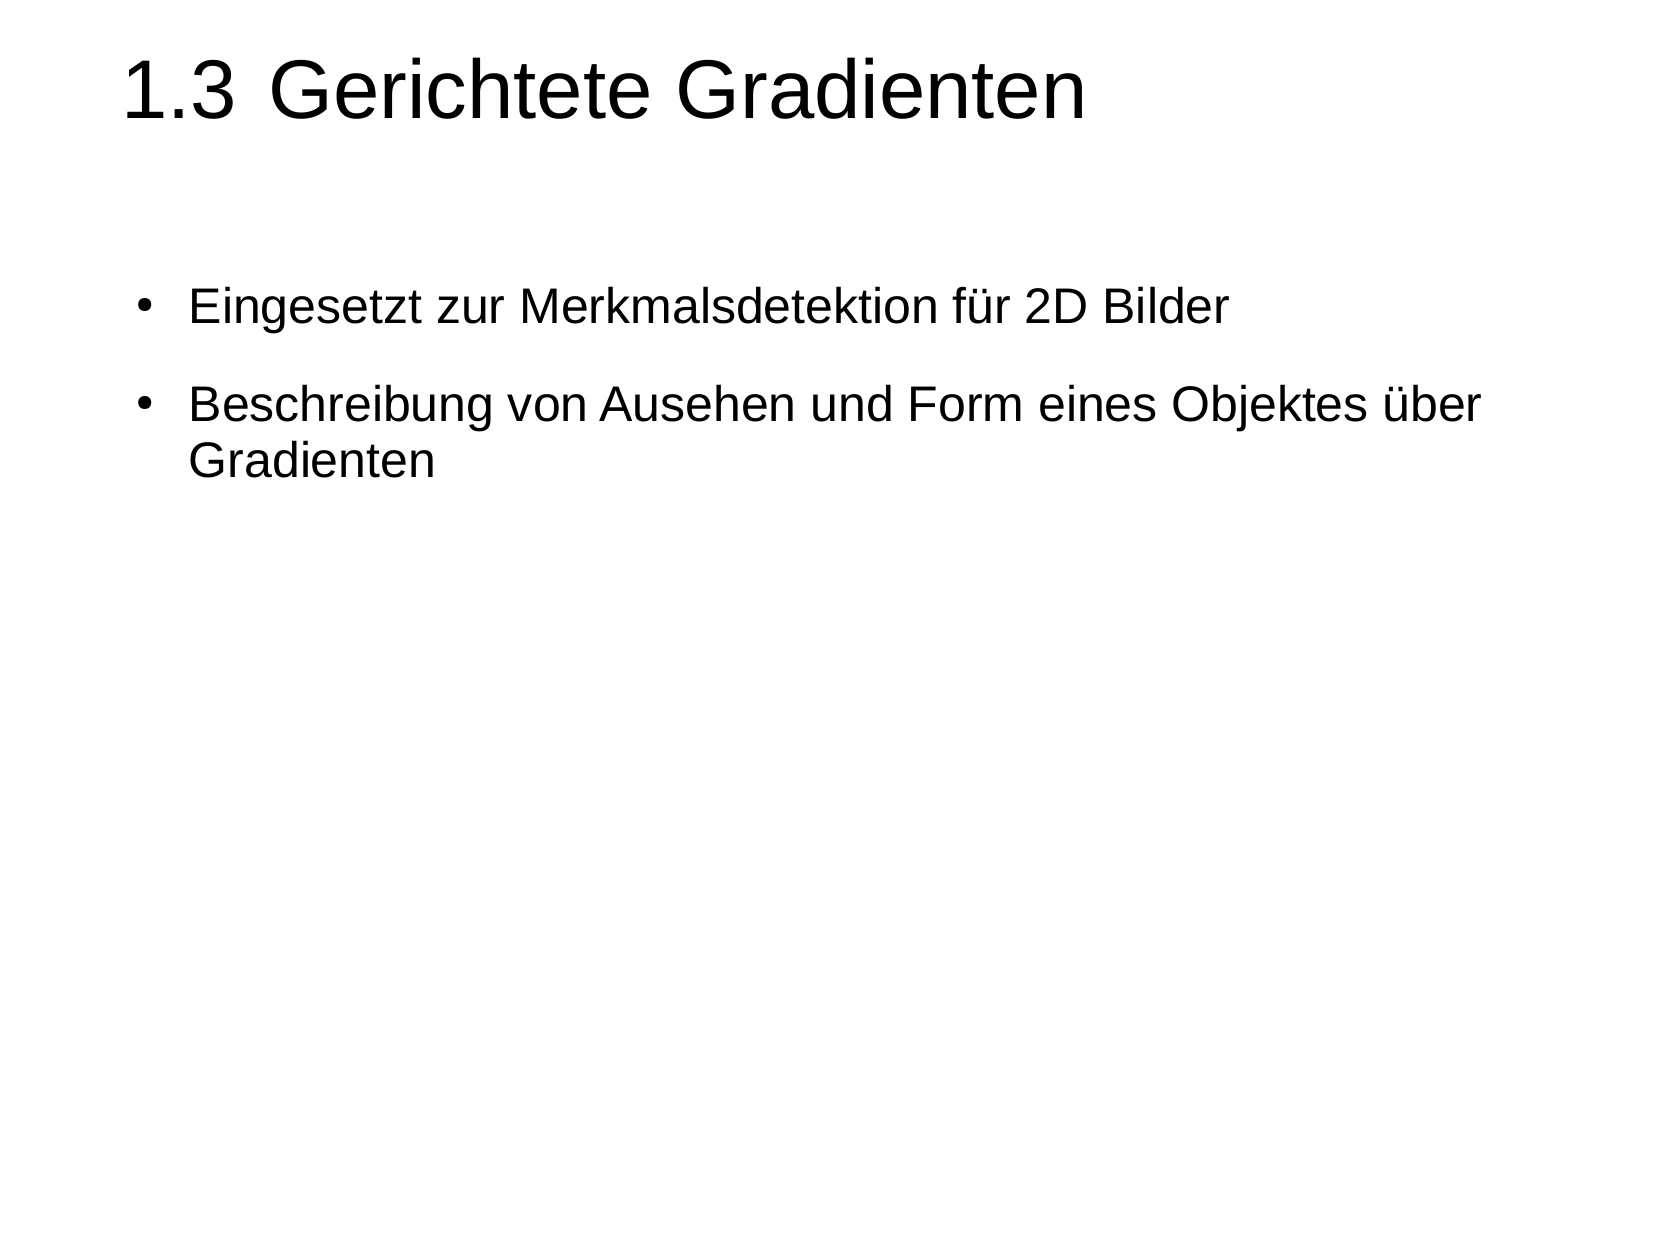

1.3	Gerichtete Gradienten
# Eingesetzt zur Merkmalsdetektion für 2D Bilder
Beschreibung von Ausehen und Form eines Objektes über Gradienten